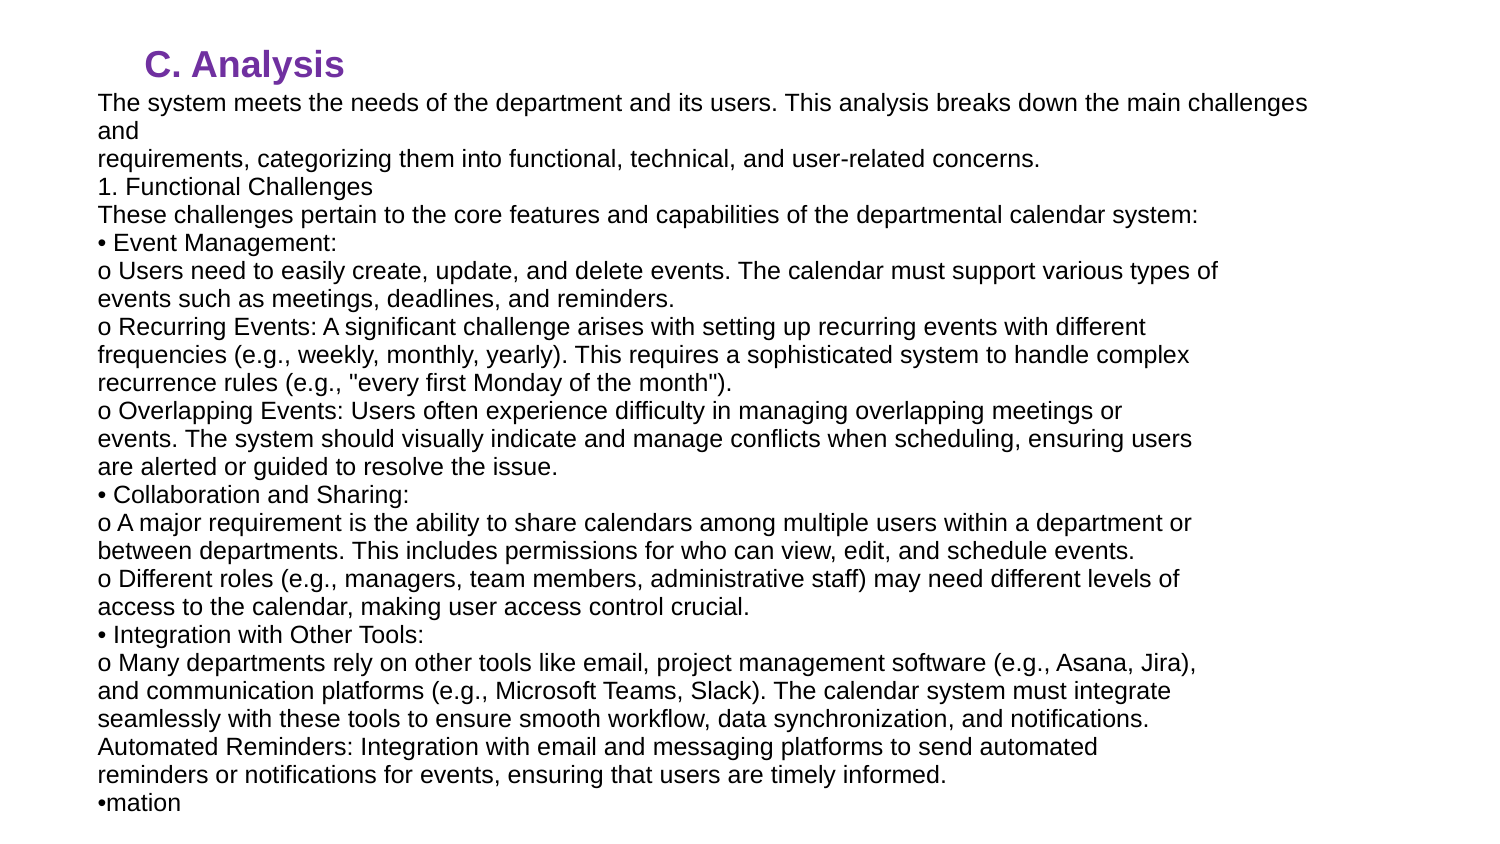

The development of a departmental calendar involves addressing several critical issues to e
C. Analysis
The system meets the needs of the department and its users. This analysis breaks down the main challenges and
requirements, categorizing them into functional, technical, and user-related concerns.
1. Functional Challenges
These challenges pertain to the core features and capabilities of the departmental calendar system:
• Event Management:
o Users need to easily create, update, and delete events. The calendar must support various types of
events such as meetings, deadlines, and reminders.
o Recurring Events: A significant challenge arises with setting up recurring events with different
frequencies (e.g., weekly, monthly, yearly). This requires a sophisticated system to handle complex
recurrence rules (e.g., "every first Monday of the month").
o Overlapping Events: Users often experience difficulty in managing overlapping meetings or
events. The system should visually indicate and manage conflicts when scheduling, ensuring users
are alerted or guided to resolve the issue.
• Collaboration and Sharing:
o A major requirement is the ability to share calendars among multiple users within a department or
between departments. This includes permissions for who can view, edit, and schedule events.
o Different roles (e.g., managers, team members, administrative staff) may need different levels of
access to the calendar, making user access control crucial.
• Integration with Other Tools:
o Many departments rely on other tools like email, project management software (e.g., Asana, Jira),
and communication platforms (e.g., Microsoft Teams, Slack). The calendar system must integrate
seamlessly with these tools to ensure smooth workflow, data synchronization, and notifications.
Automated Reminders: Integration with email and messaging platforms to send automated
reminders or notifications for events, ensuring that users are timely informed.
•mation